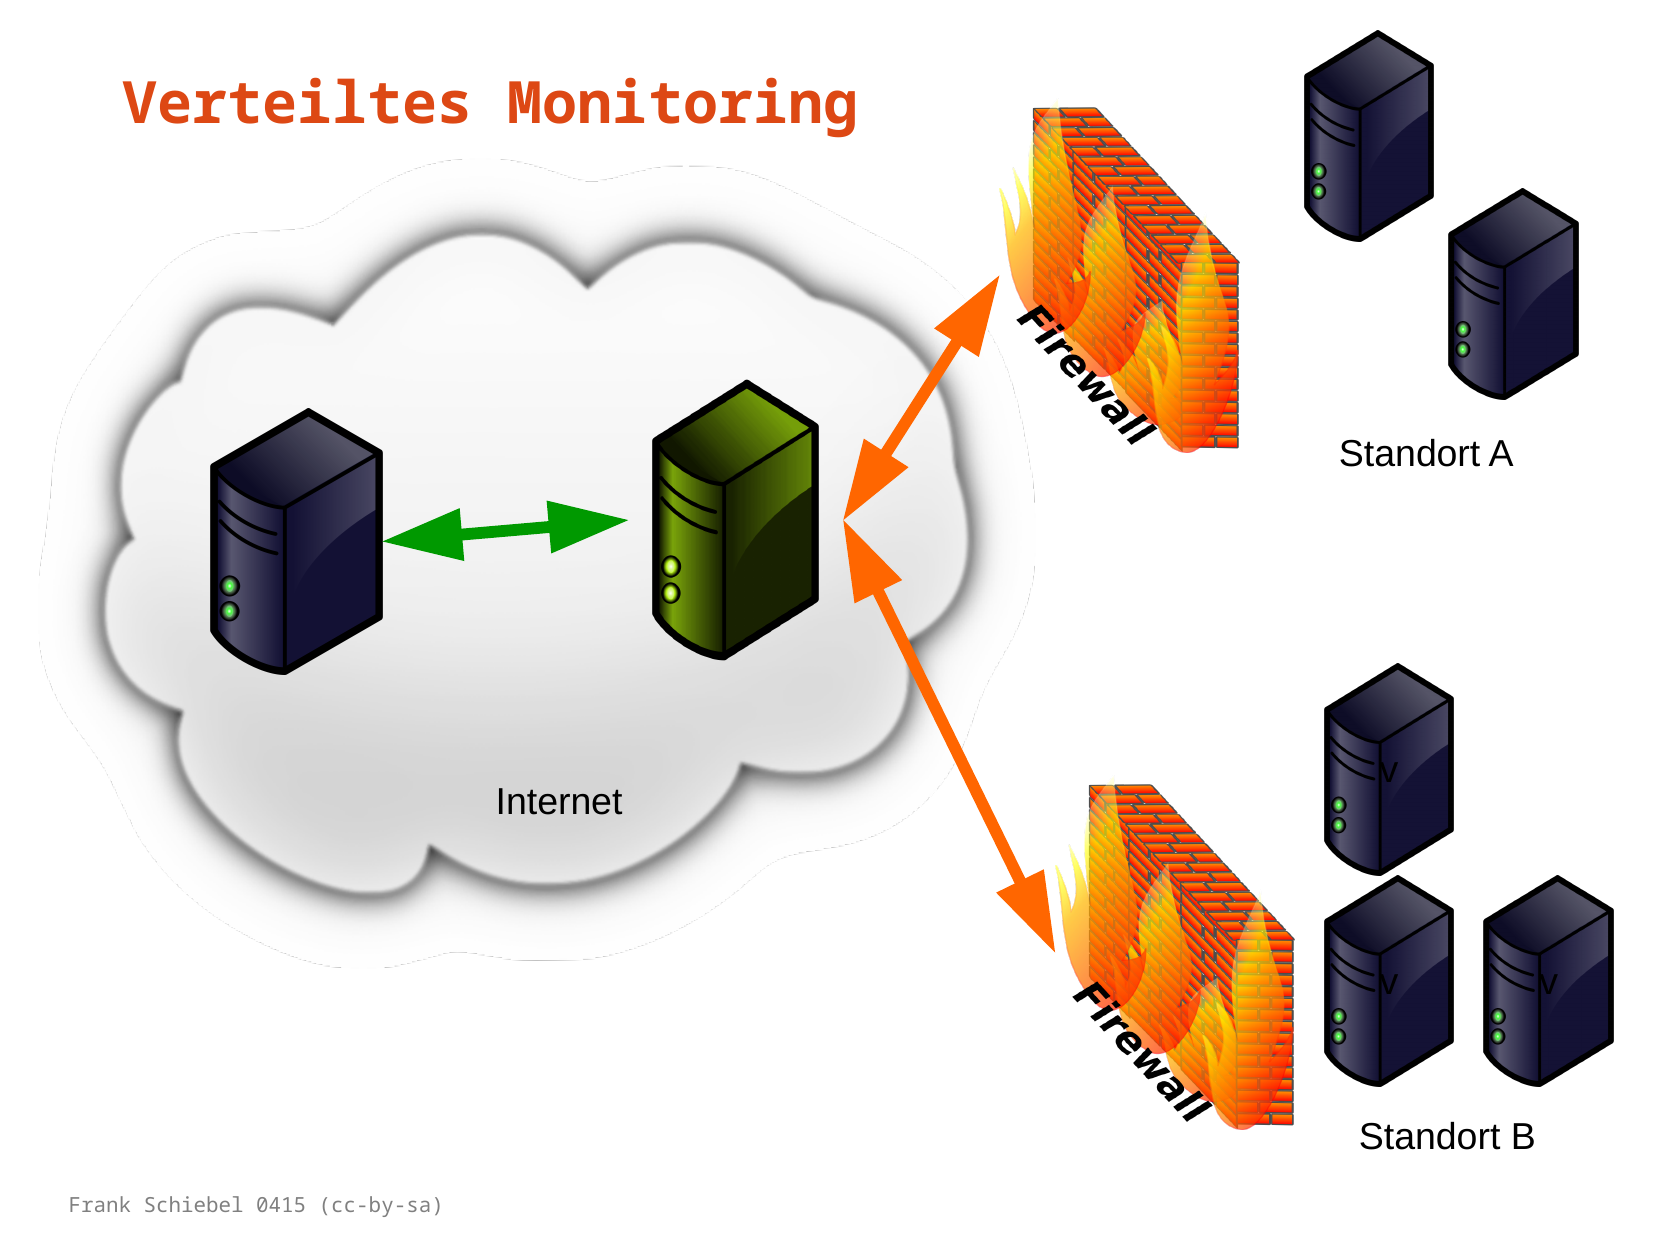

Verteiltes Monitoring
Standort A
v
Internet
v
v
Standort B